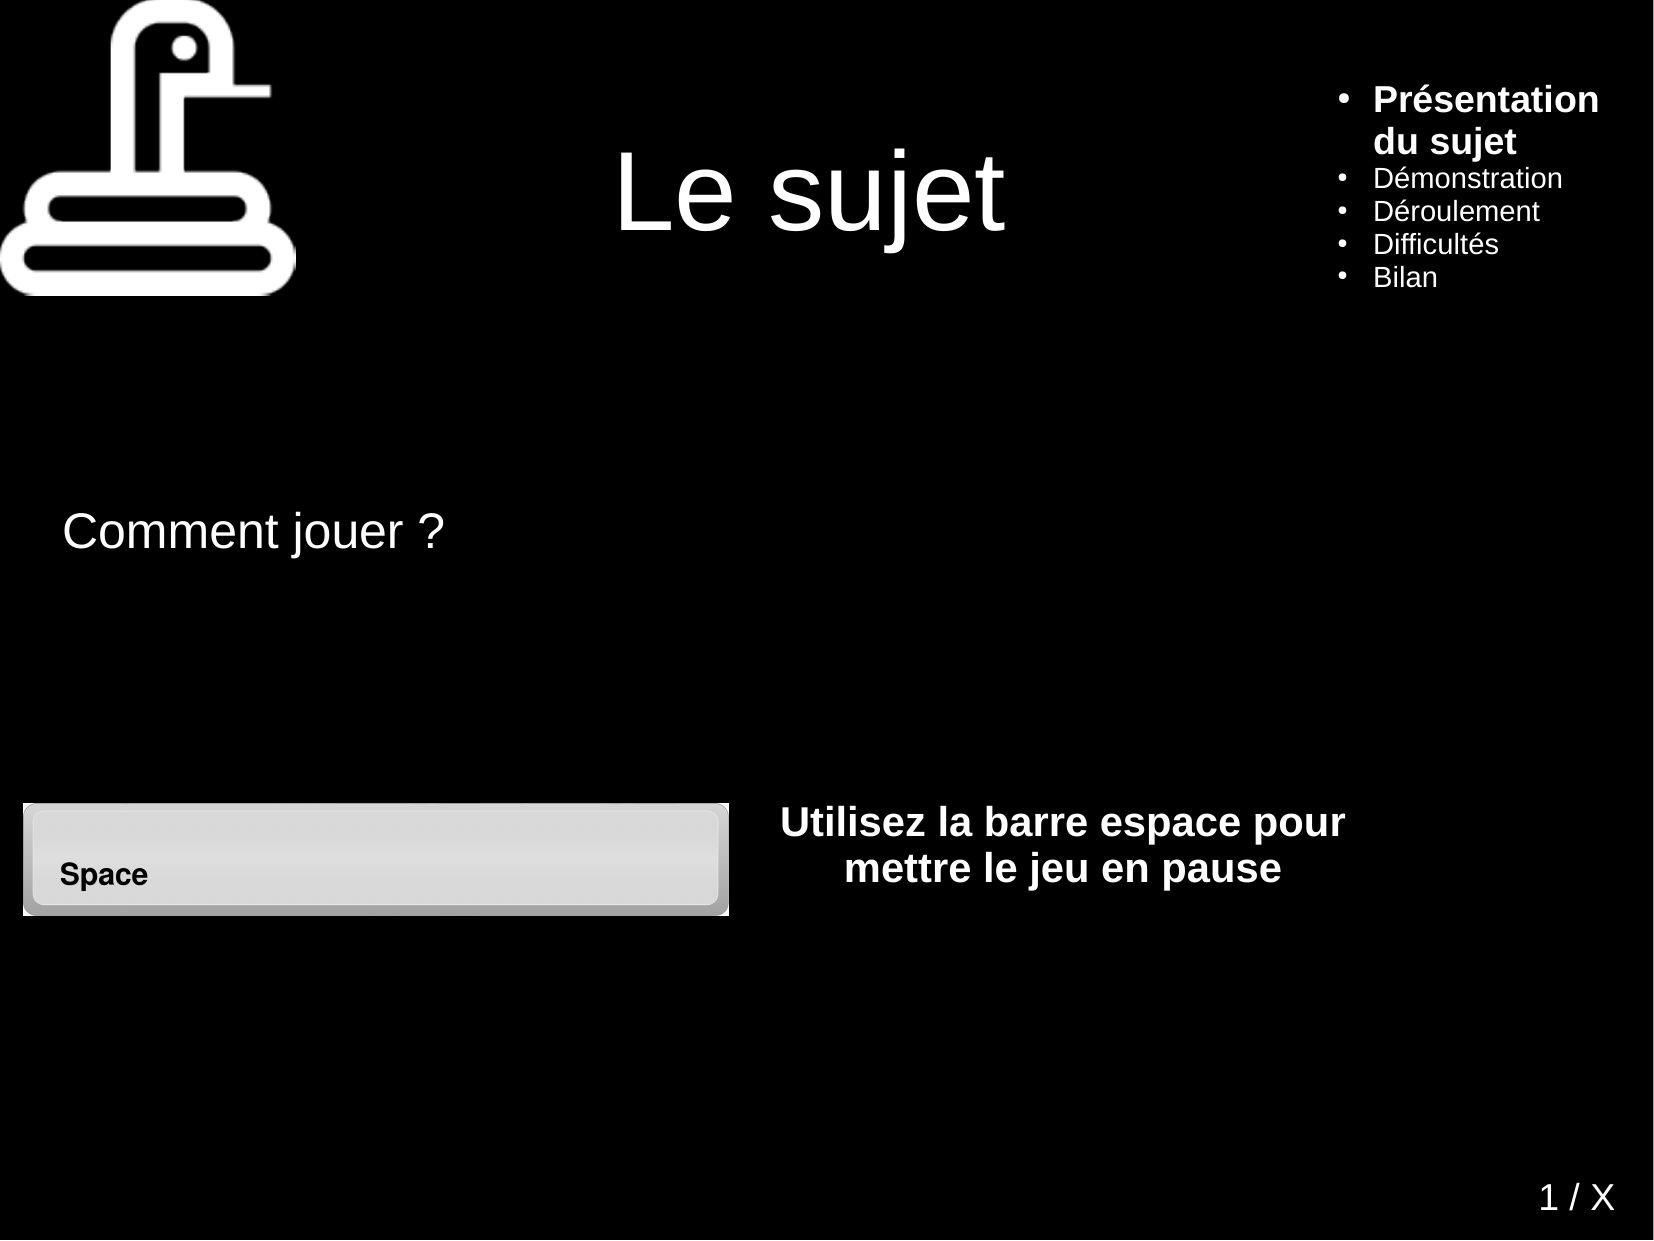

Présentation du sujet
Démonstration
Déroulement
Difficultés
Bilan
# Le sujet
Comment jouer ?
Utilisez la barre espace pour mettre le jeu en pause
1 / X